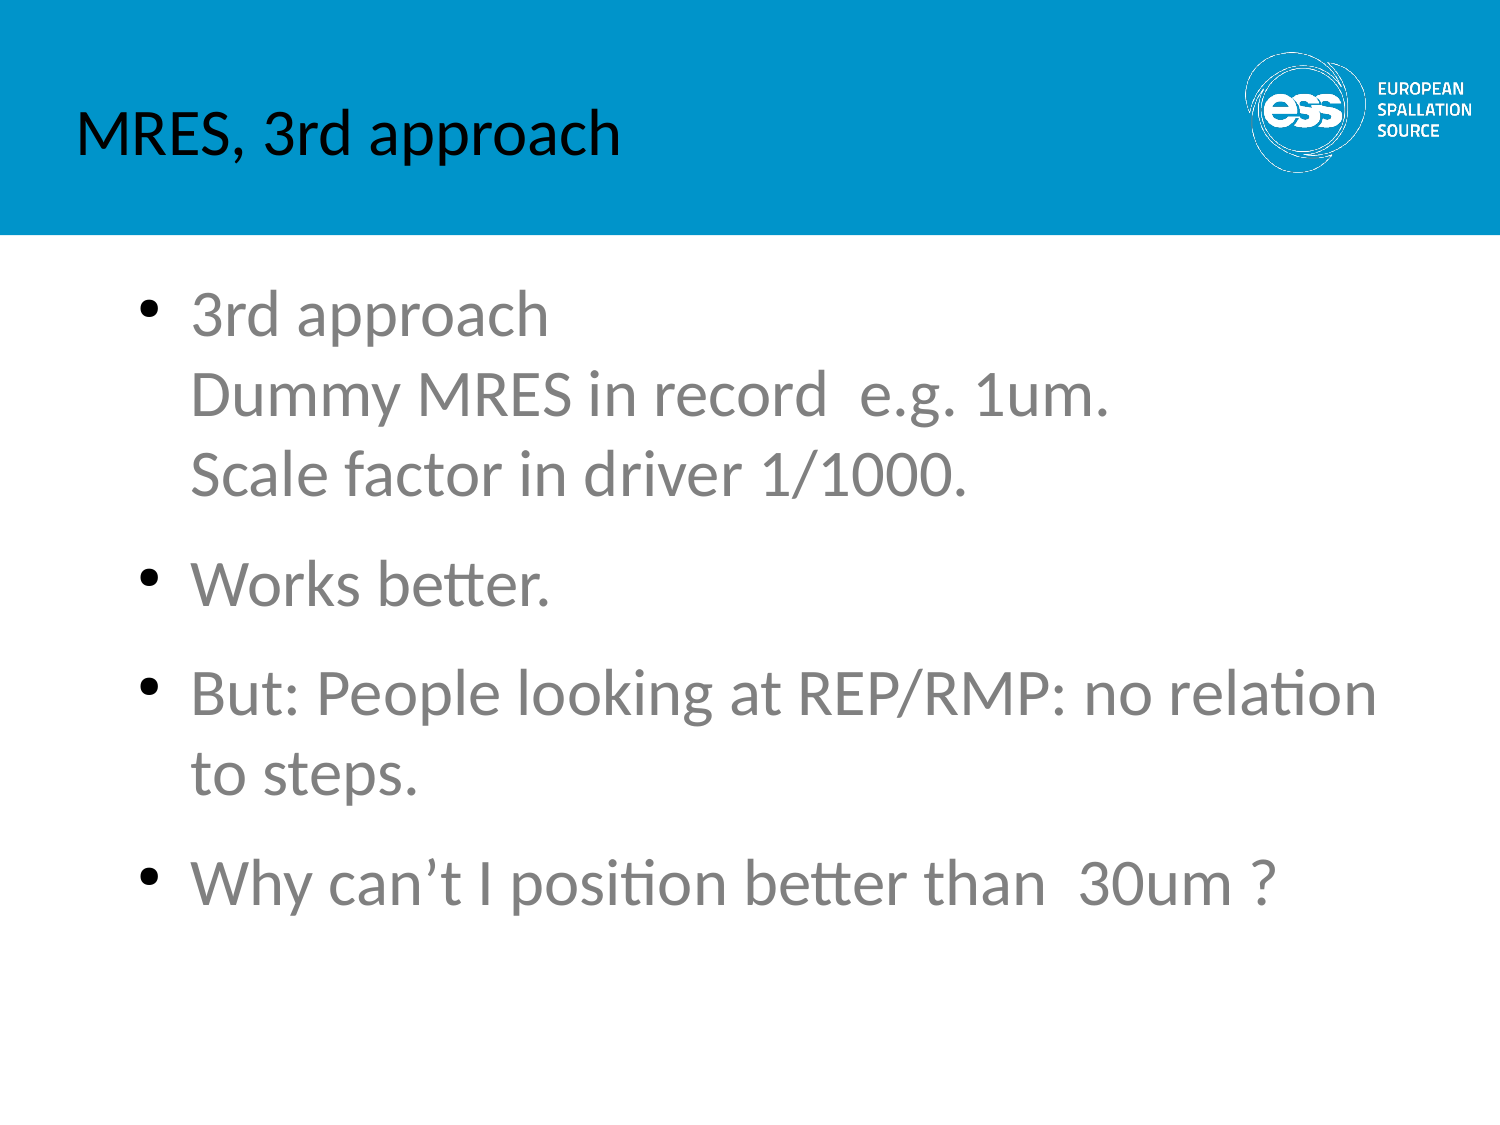

# MRES, 3rd approach
3rd approach
Dummy MRES in record e.g. 1um.
Scale factor in driver 1/1000.
Works better.
But: People looking at REP/RMP: no relation to steps.
Why can’t I position better than 30um ?